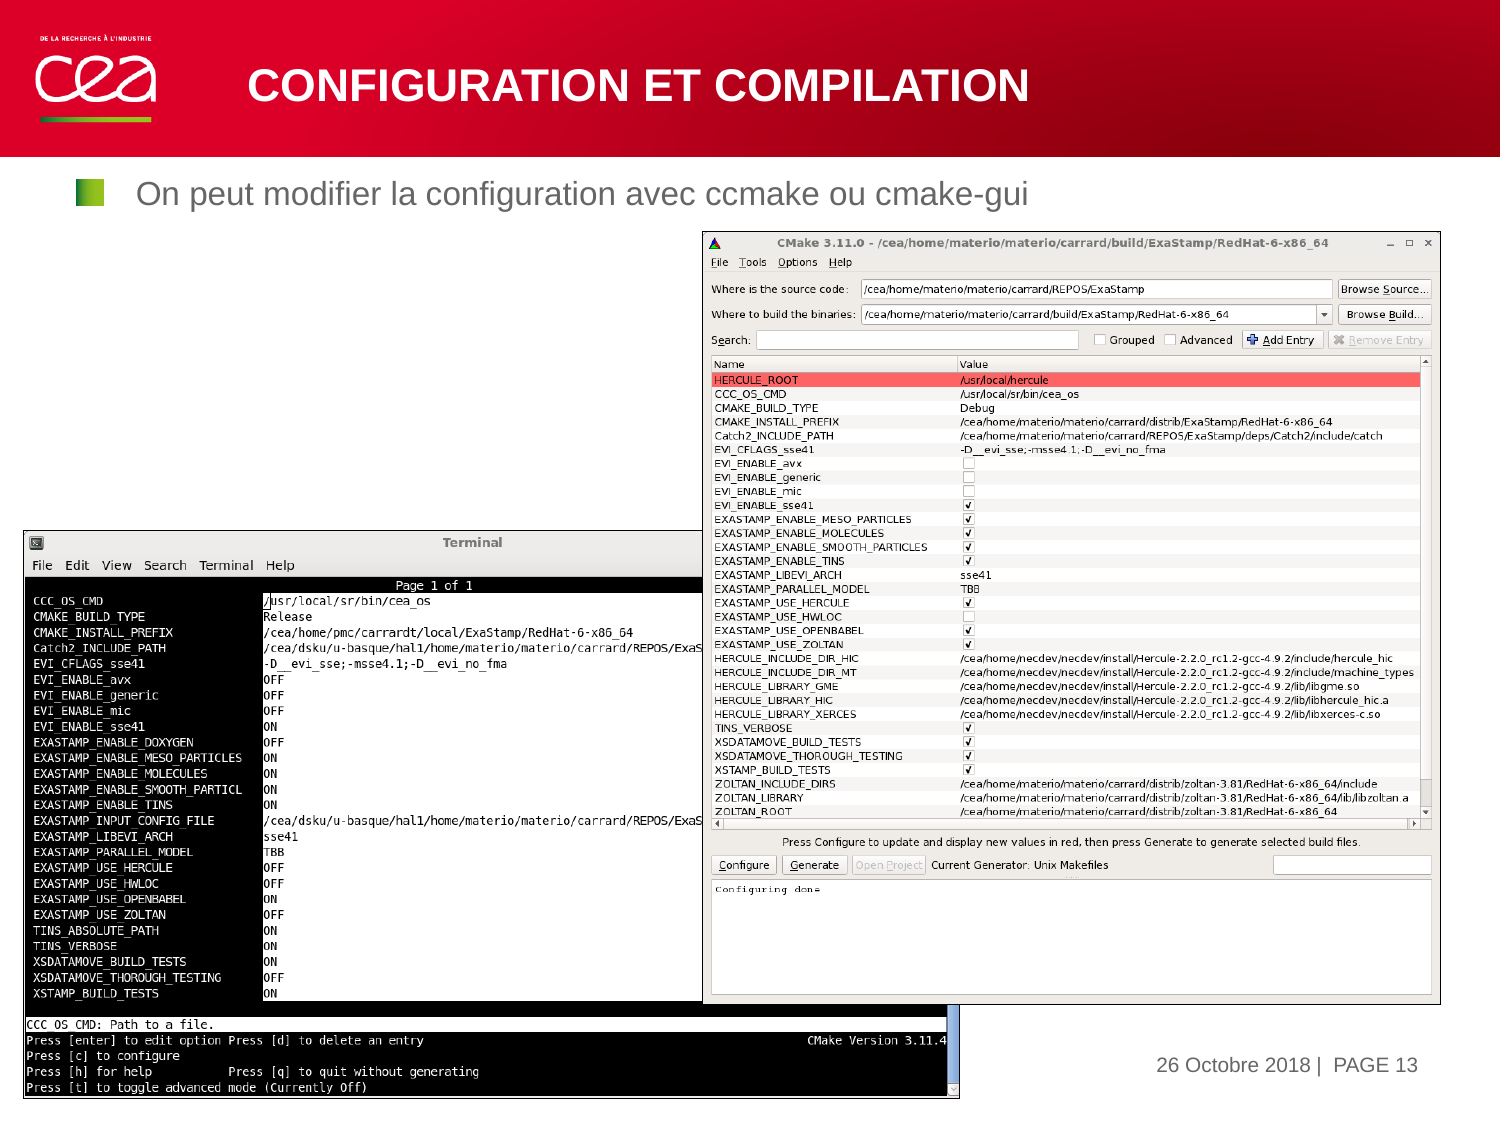

# Configuration et compilation
On peut modifier la configuration avec ccmake ou cmake-gui
| PAGE
26 Octobre 2018